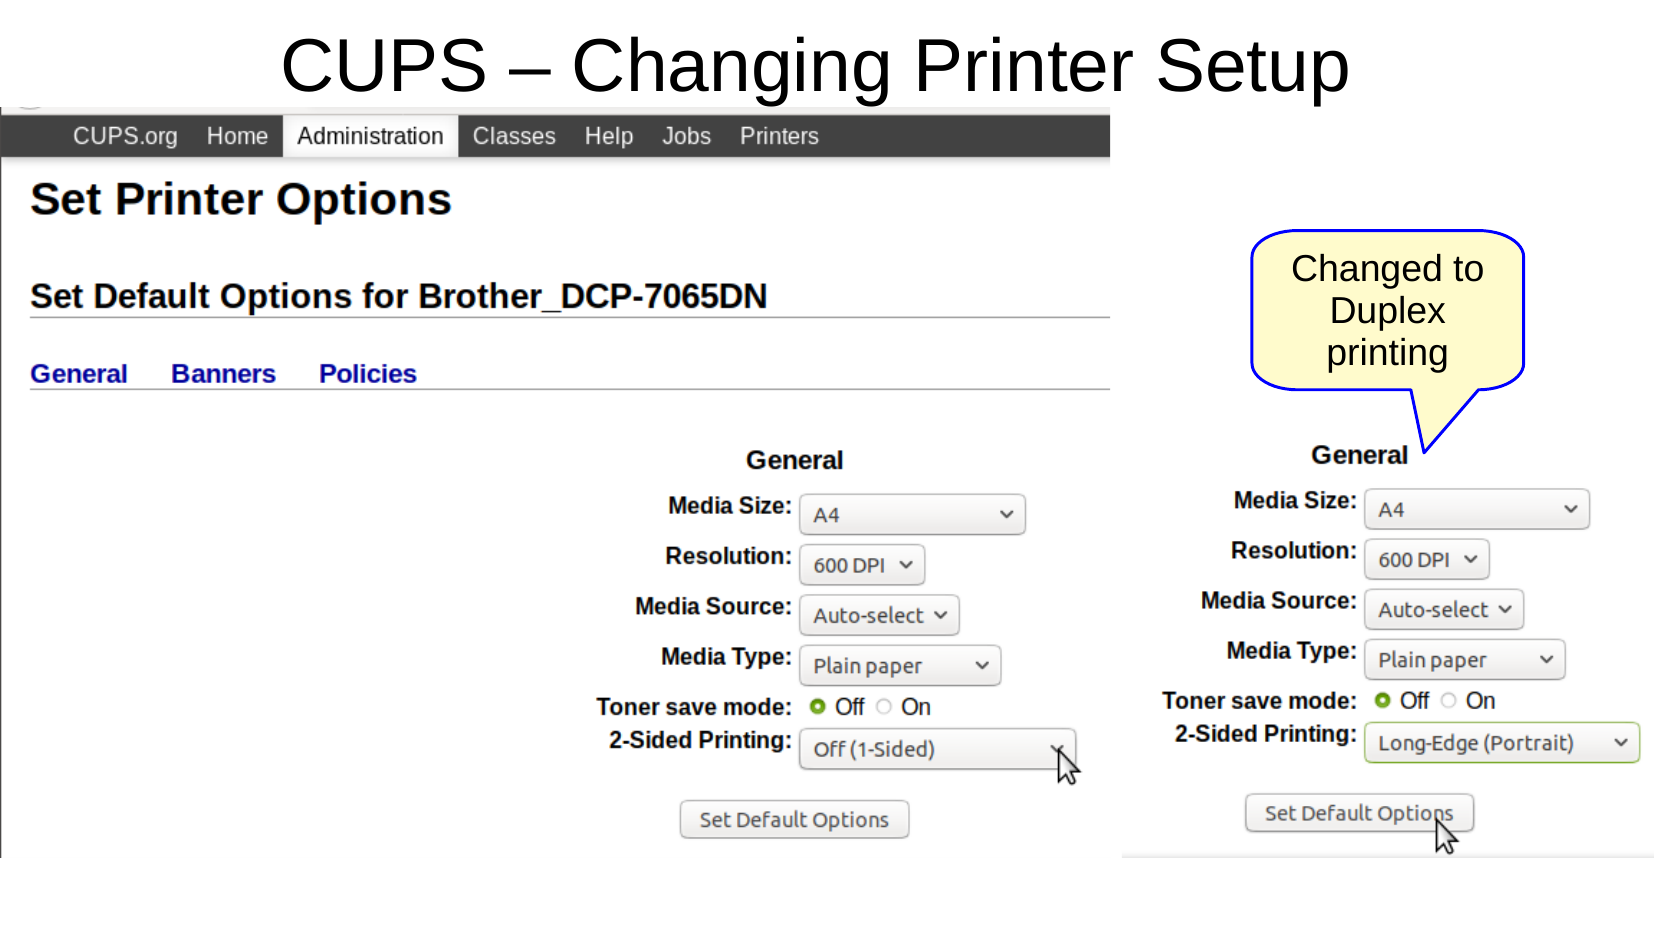

# CUPS – Changing Printer Setup
Changed to Duplex printing